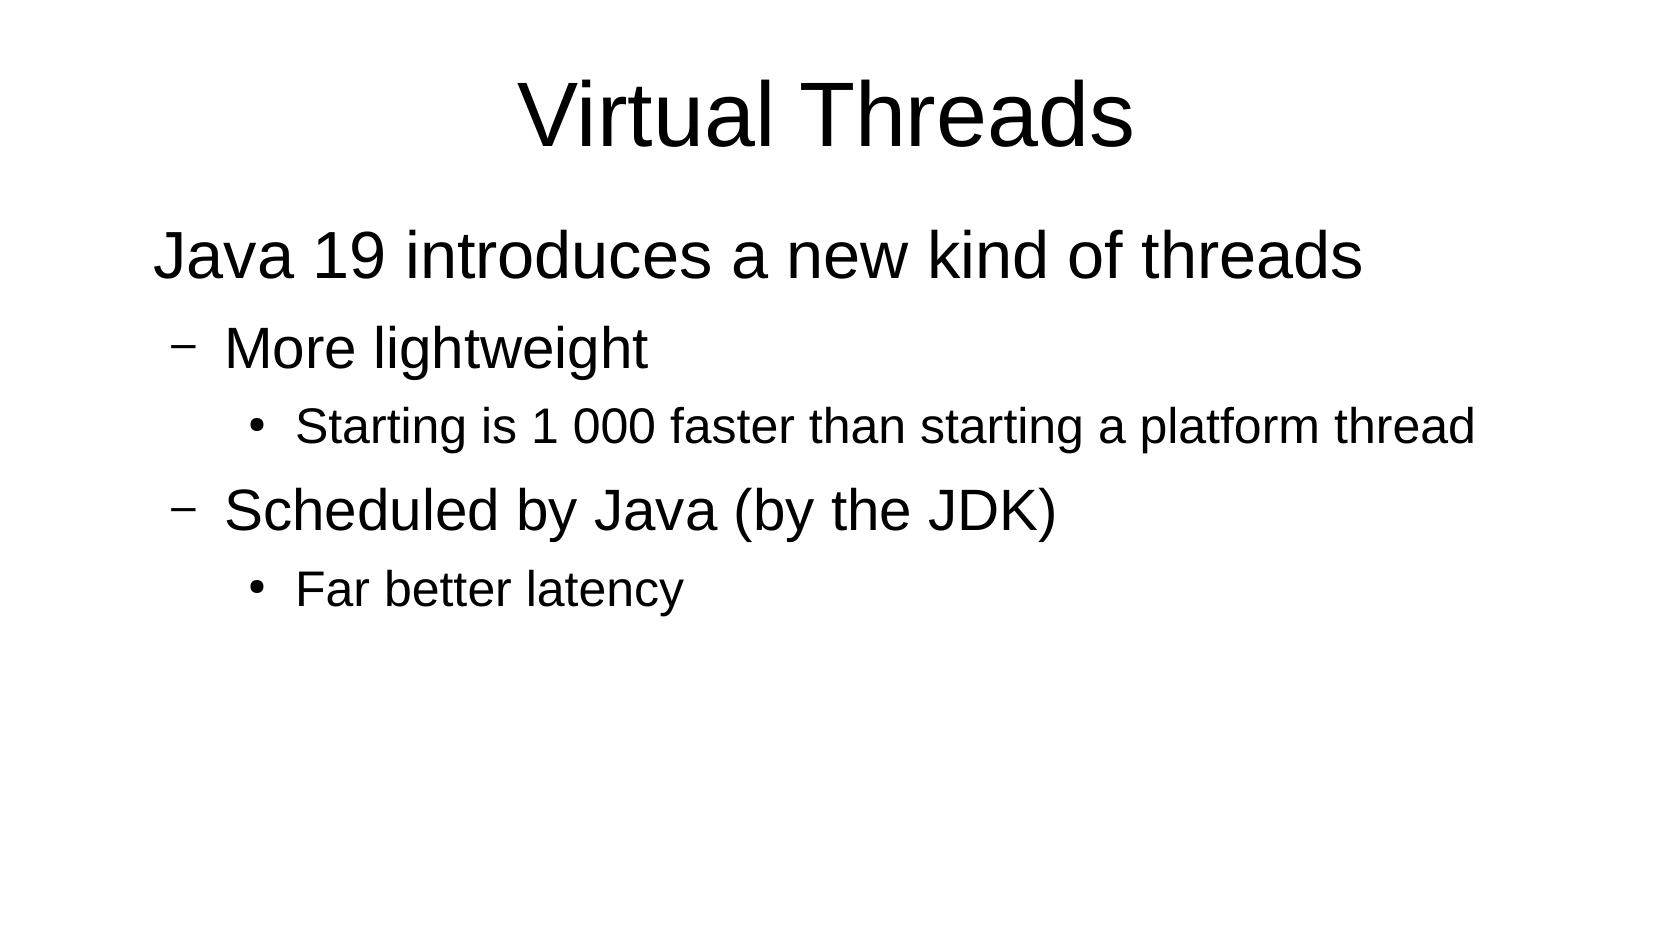

# Virtual Threads
Java 19 introduces a new kind of threads
More lightweight
Starting is 1 000 faster than starting a platform thread
Scheduled by Java (by the JDK)
Far better latency